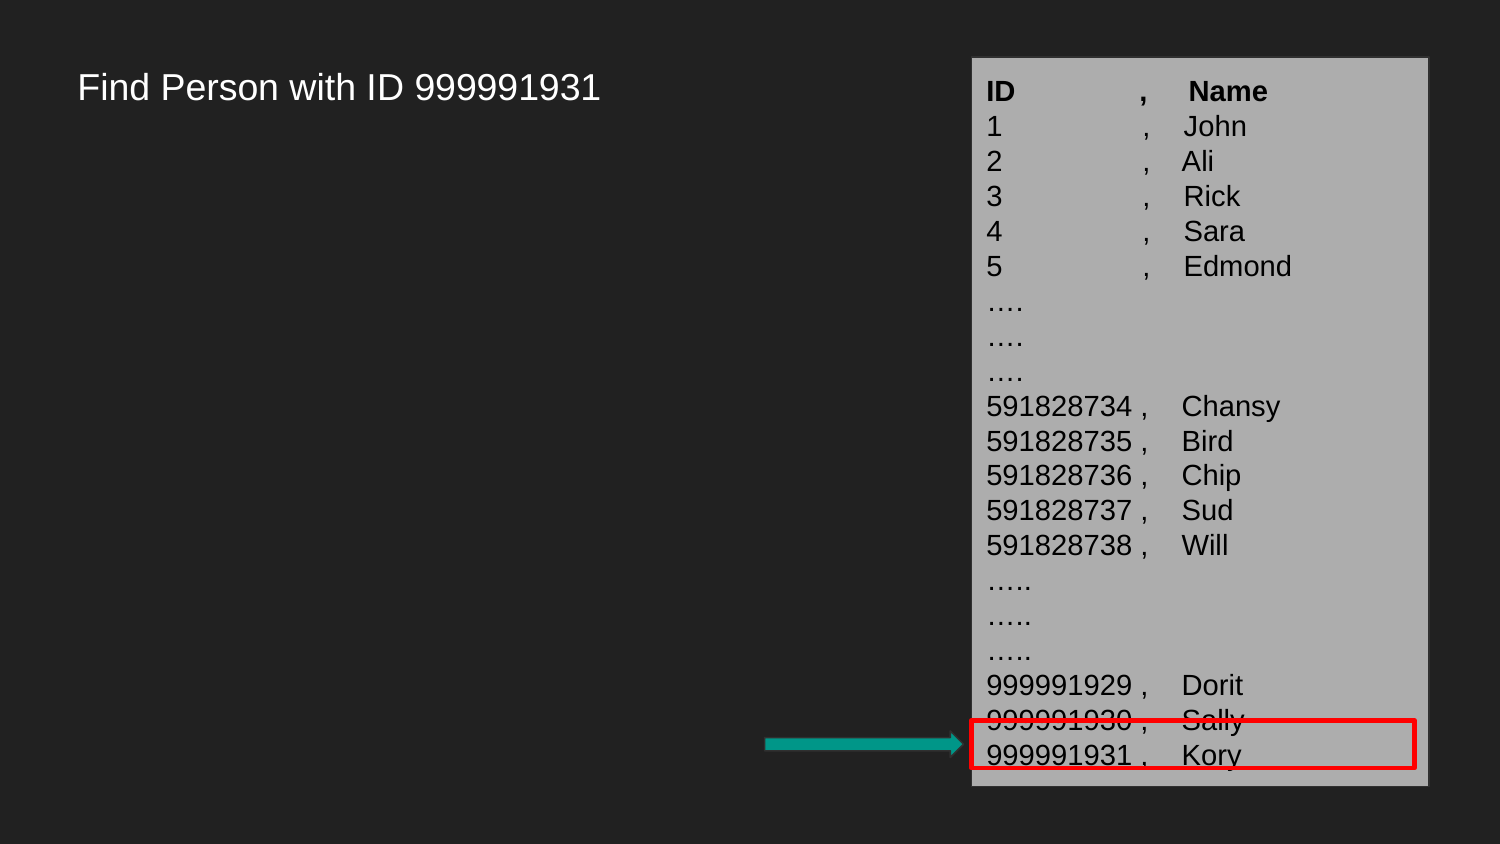

Find Person with ID 999991931
ID , Name
1 , John
2 , Ali
3 , Rick
4 , Sara
5 , Edmond
….
….
….
591828734 , Chansy
591828735 , Bird
591828736 , Chip
591828737 , Sud
591828738 , Will
…..
…..
…..
999991929 , Dorit
999991930 , Sally
999991931 , Kory